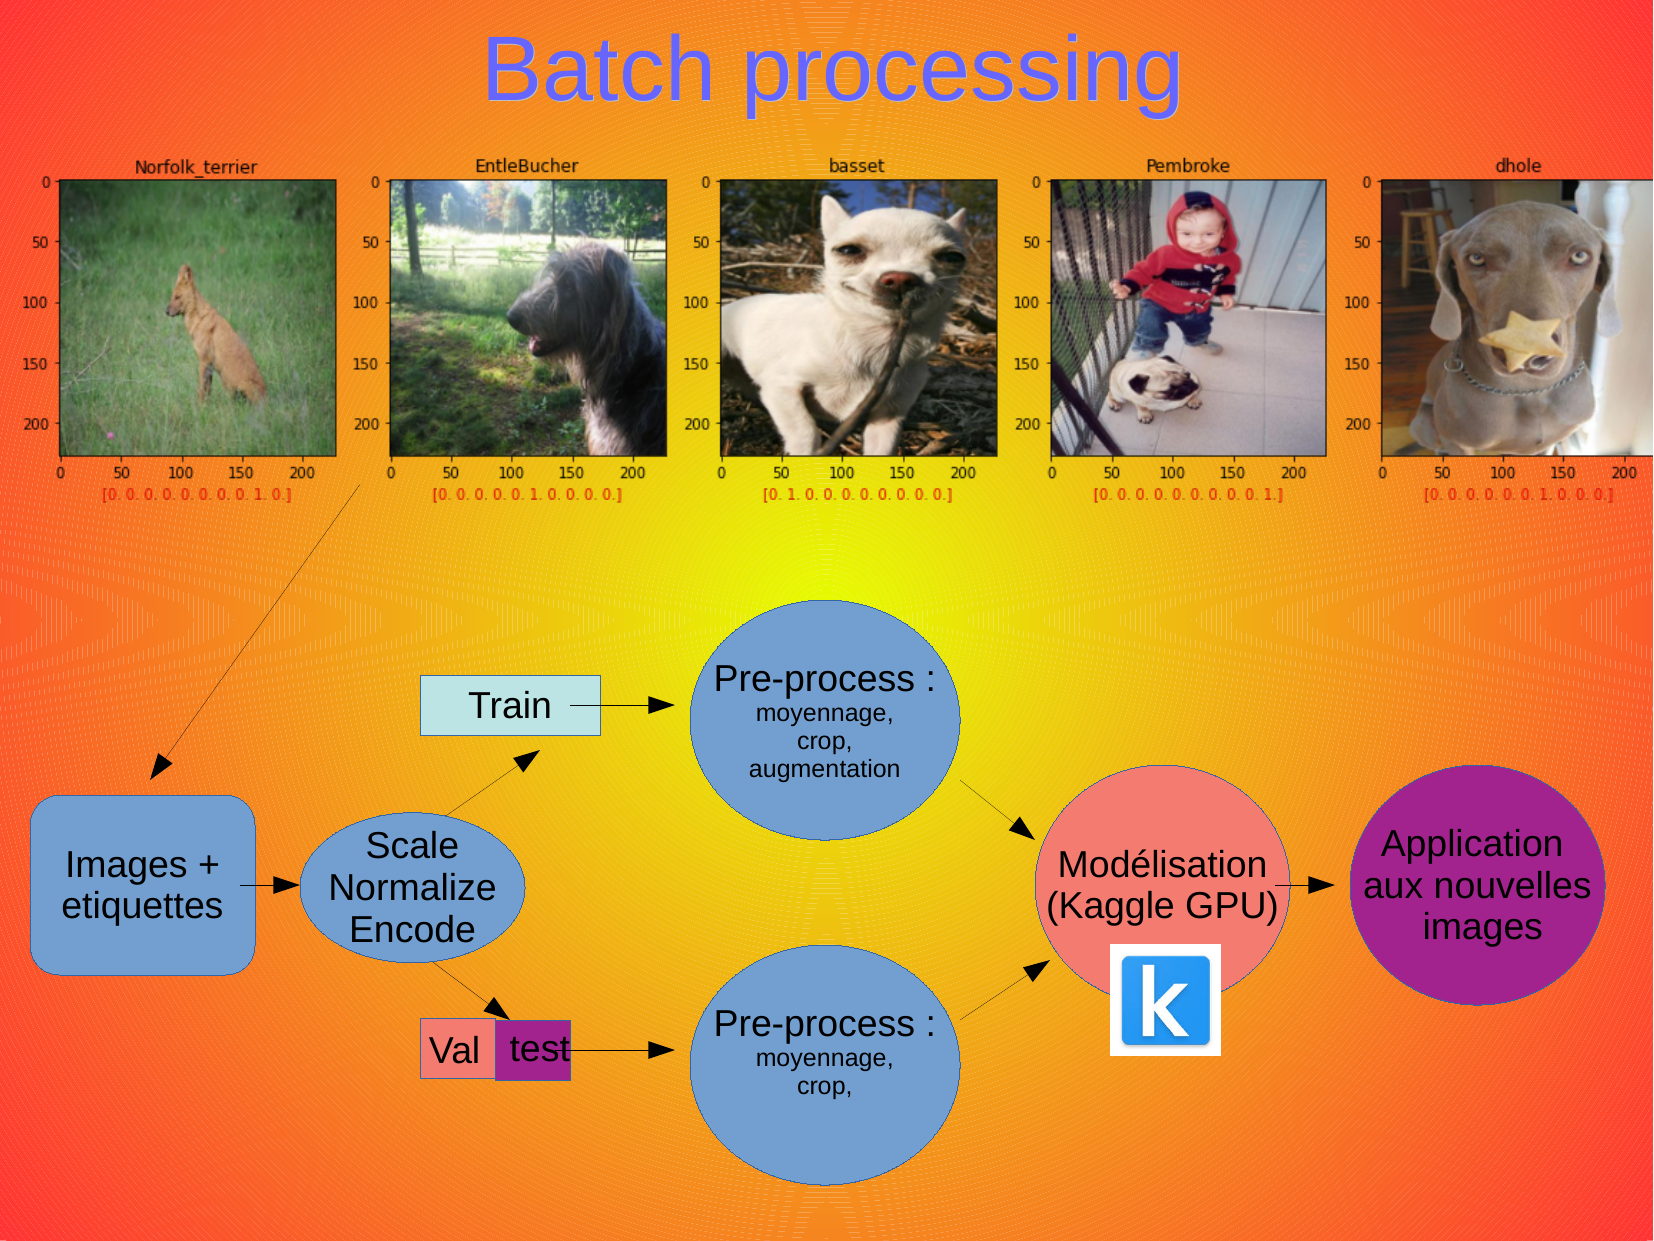

# Batch processing
Pre-process :
moyennage,
crop,
augmentation
Train
Modélisation
(Kaggle GPU)
Application
aux nouvelles
 images
Images +
etiquettes
Scale
Normalize
Encode
Pre-process :
moyennage,
crop,
test
Val